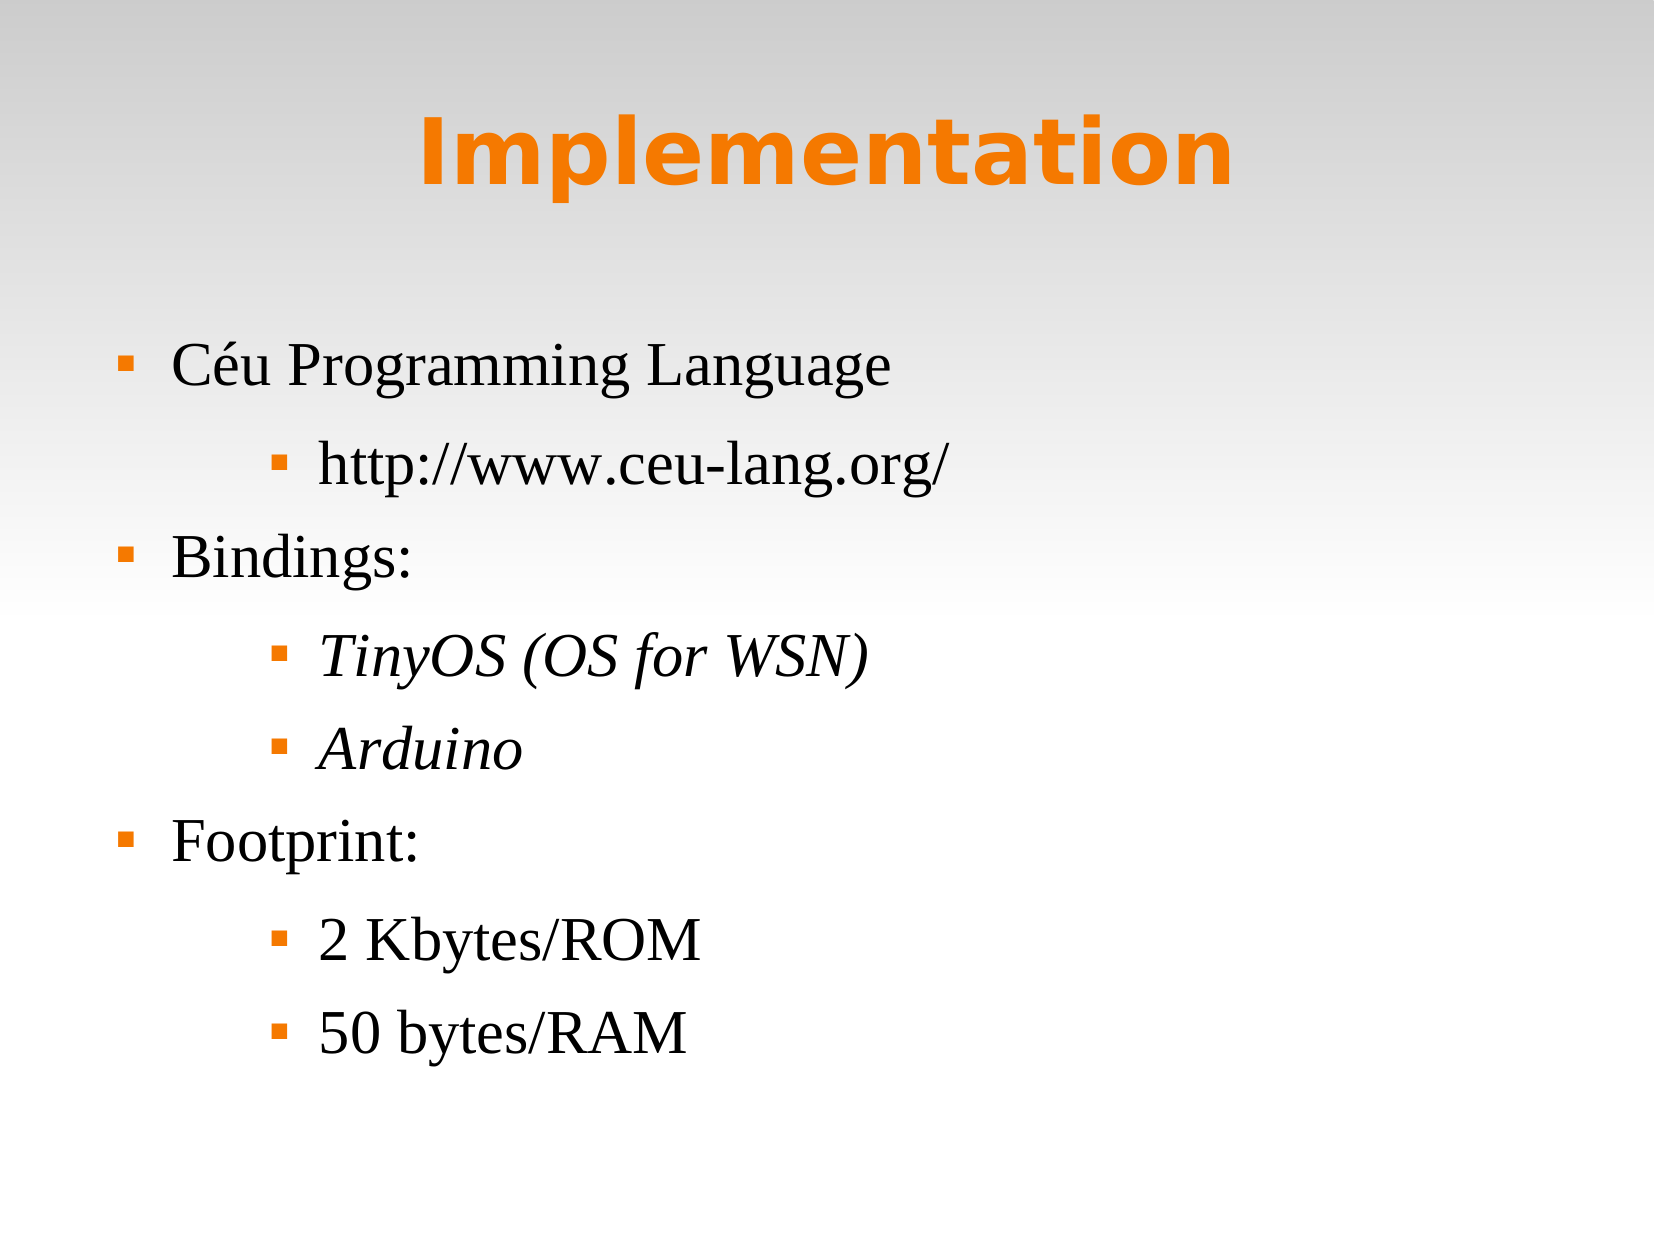

# Implementation
Céu Programming Language
http://www.ceu-lang.org/
Bindings:
TinyOS (OS for WSN)
Arduino
Footprint:
2 Kbytes/ROM
50 bytes/RAM